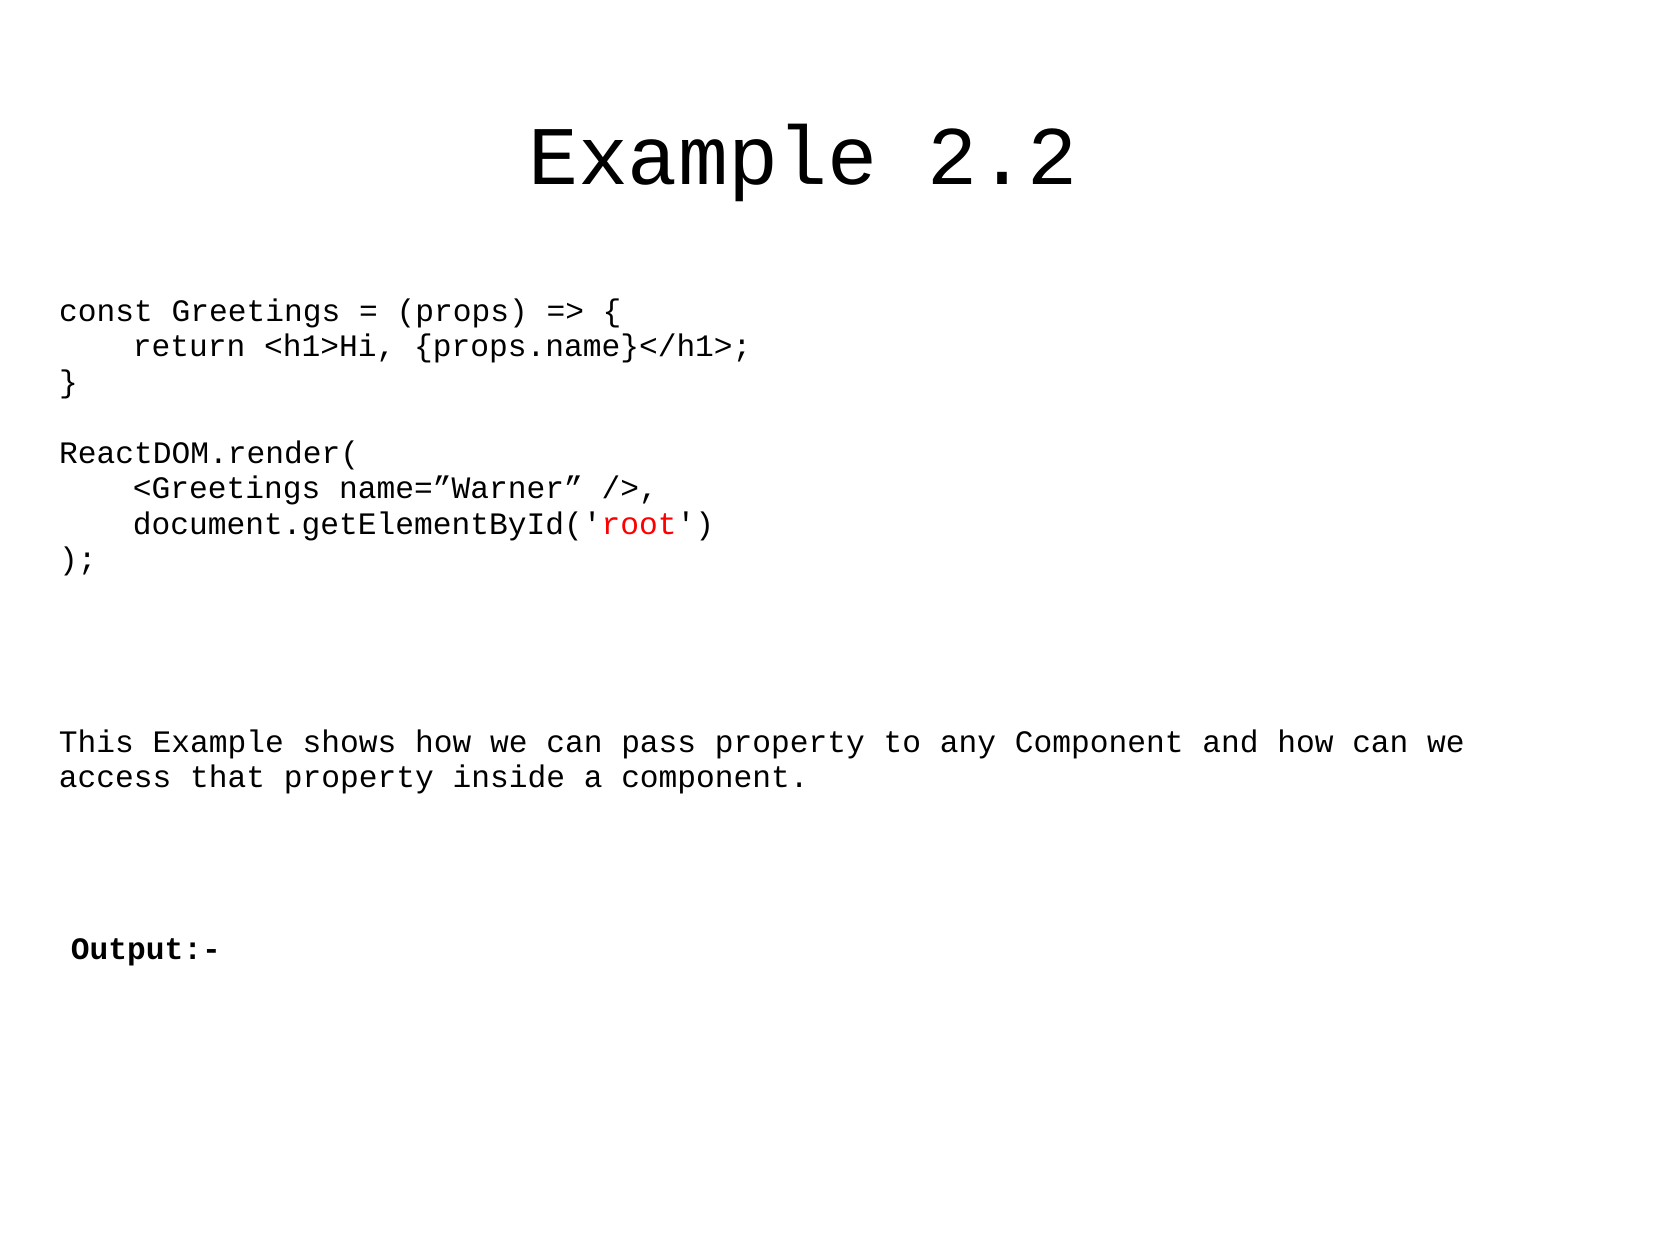

Example 2.2
# const Greetings = (props) => {
	return <h1>Hi, {props.name}</h1>;
}
ReactDOM.render(
	<Greetings name=”Warner” />,
	document.getElementById('root')
);
This Example shows how we can pass property to any Component and how can we access that property inside a component.
Output:-